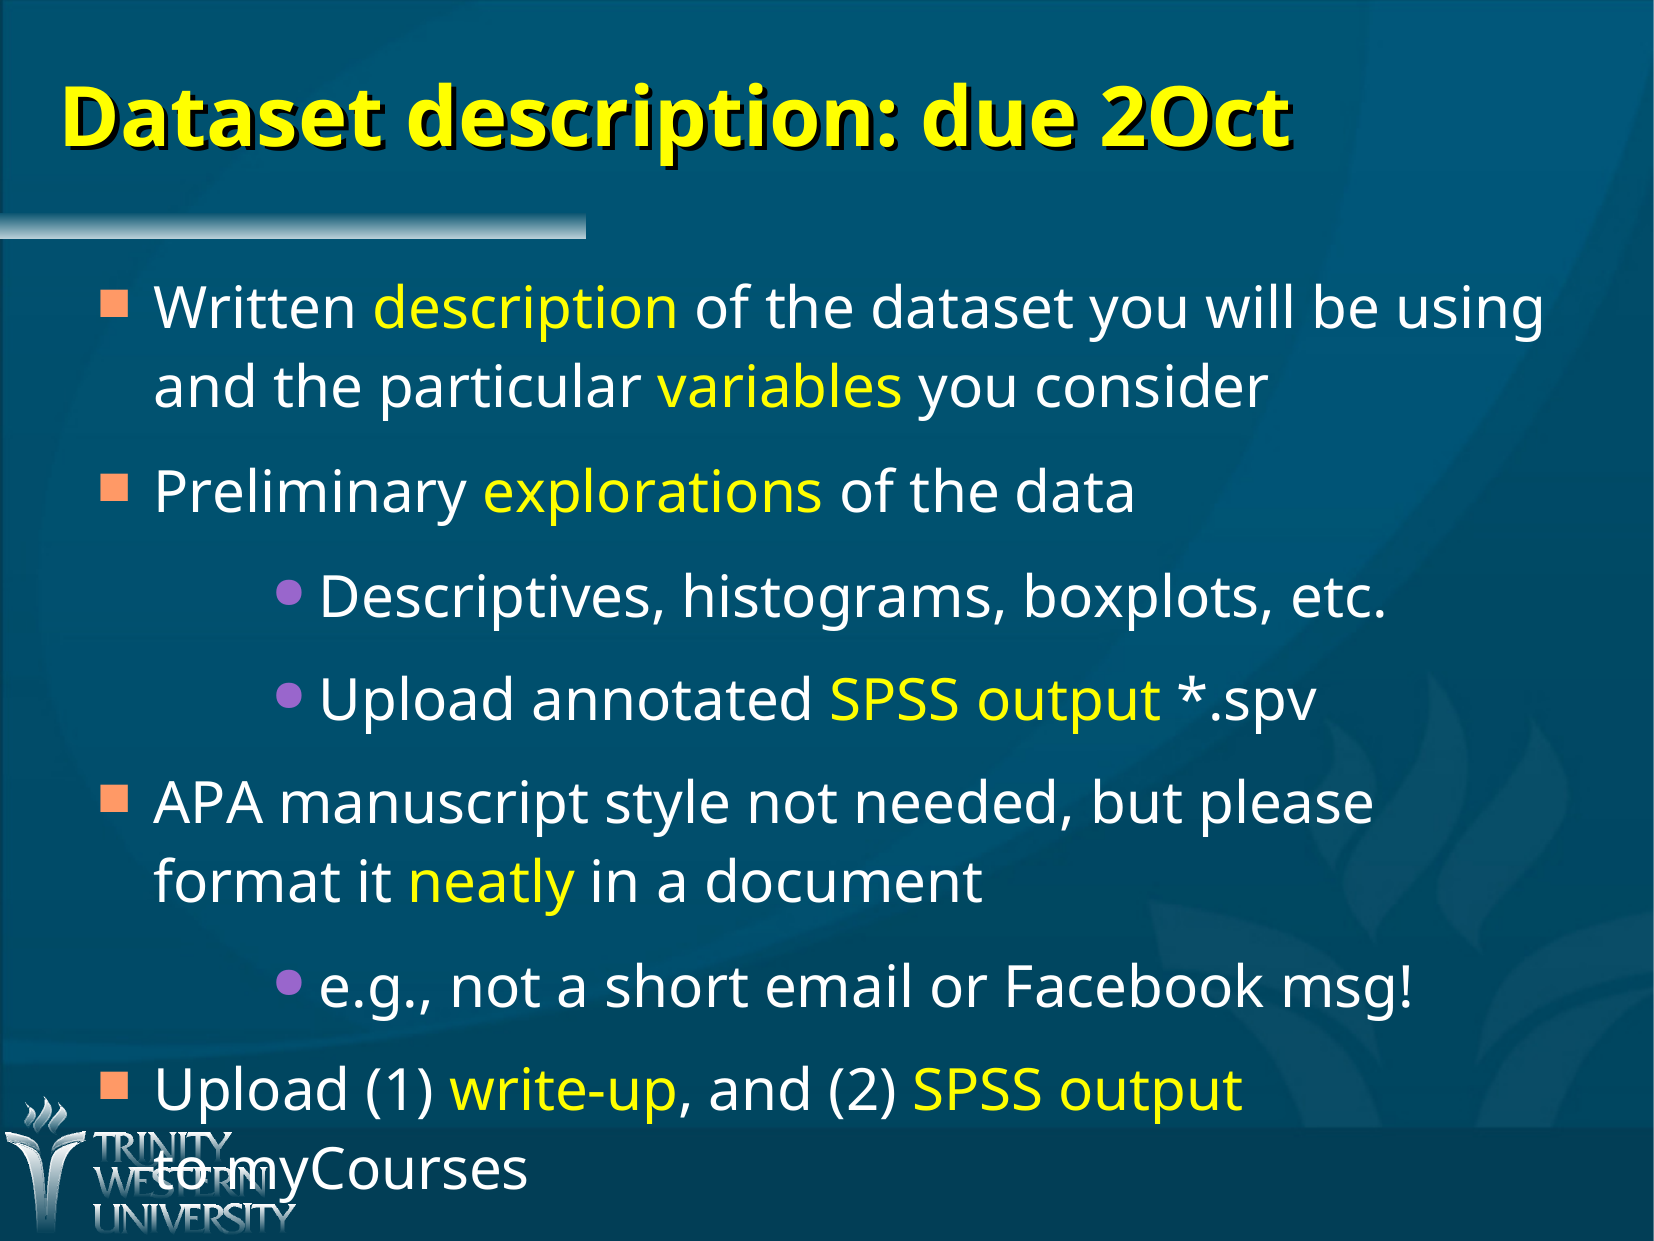

# Dataset description: due 2Oct
Written description of the dataset you will be using and the particular variables you consider
Preliminary explorations of the data
Descriptives, histograms, boxplots, etc.
Upload annotated SPSS output *.spv
APA manuscript style not needed, but please format it neatly in a document
e.g., not a short email or Facebook msg!
Upload (1) write-up, and (2) SPSS output
to myCourses